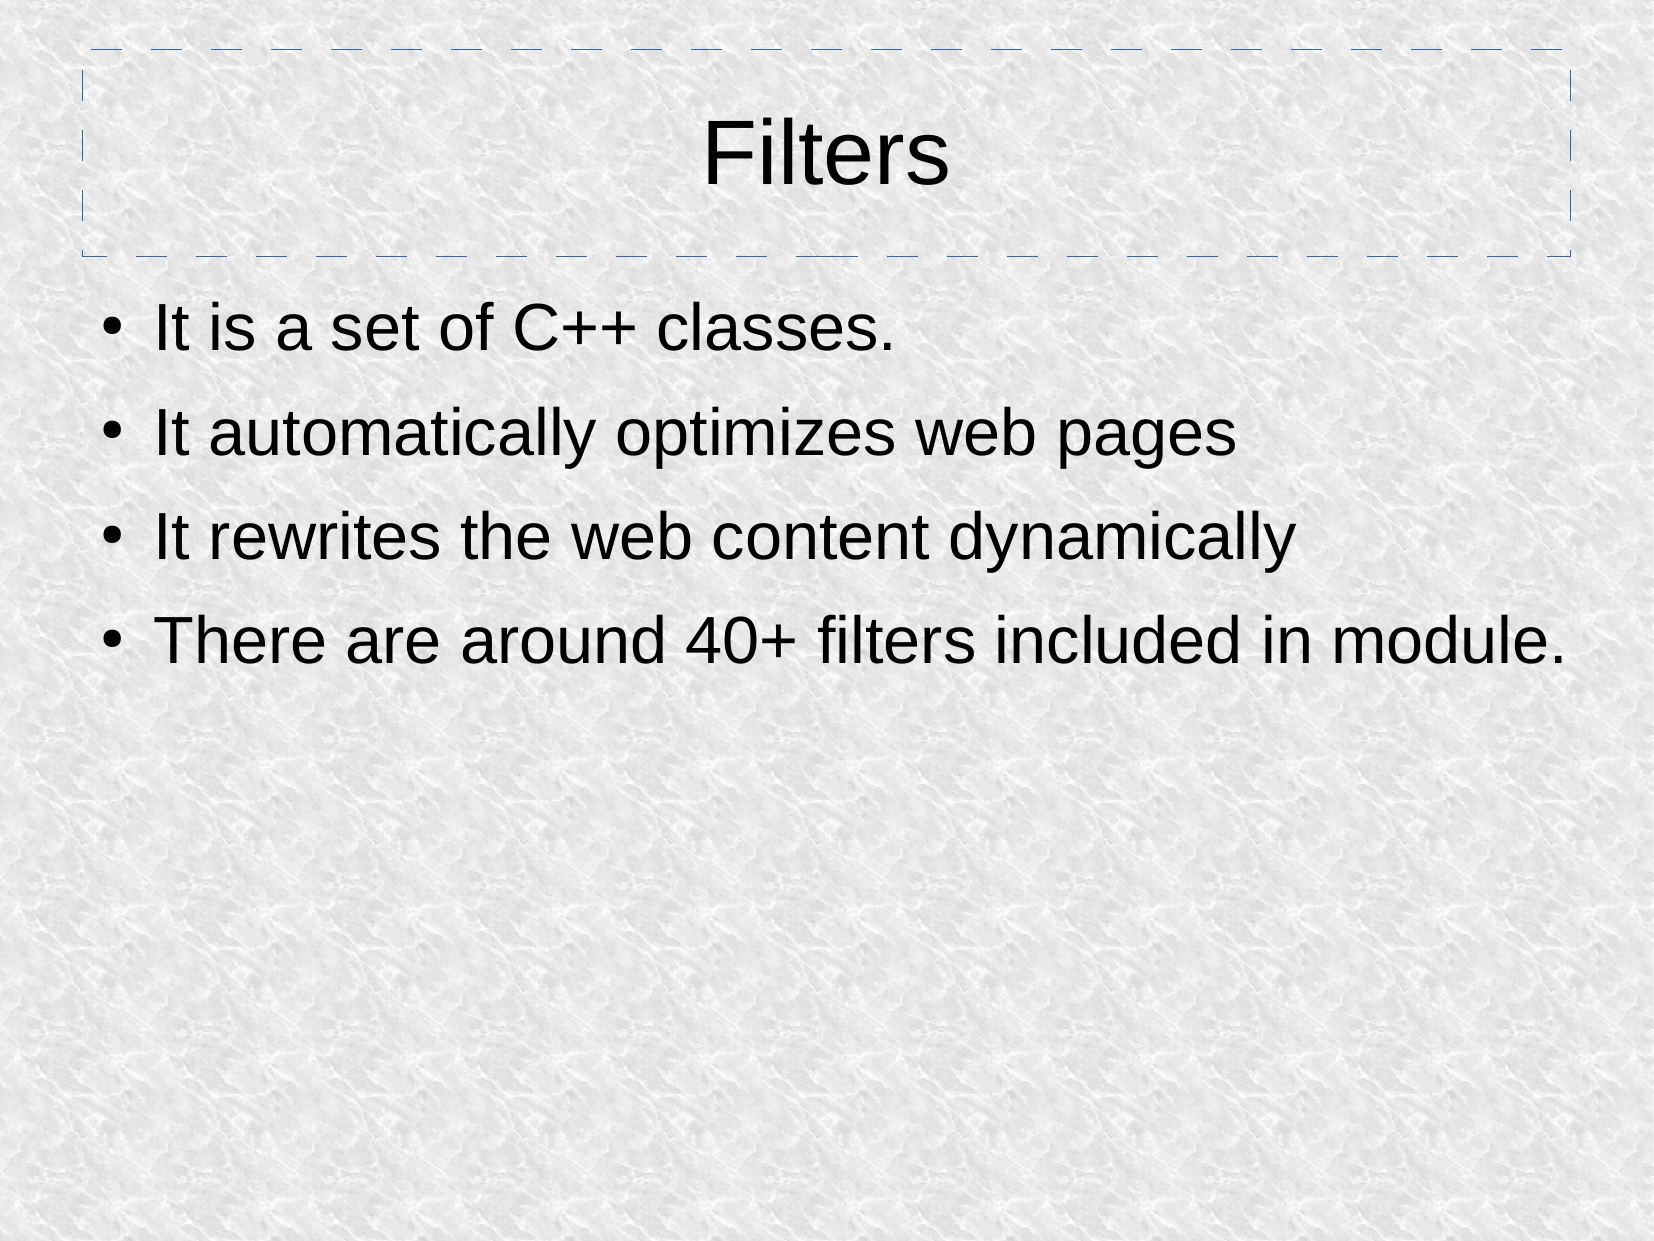

# Filters
It is a set of C++ classes.
It automatically optimizes web pages
It rewrites the web content dynamically
There are around 40+ filters included in module.